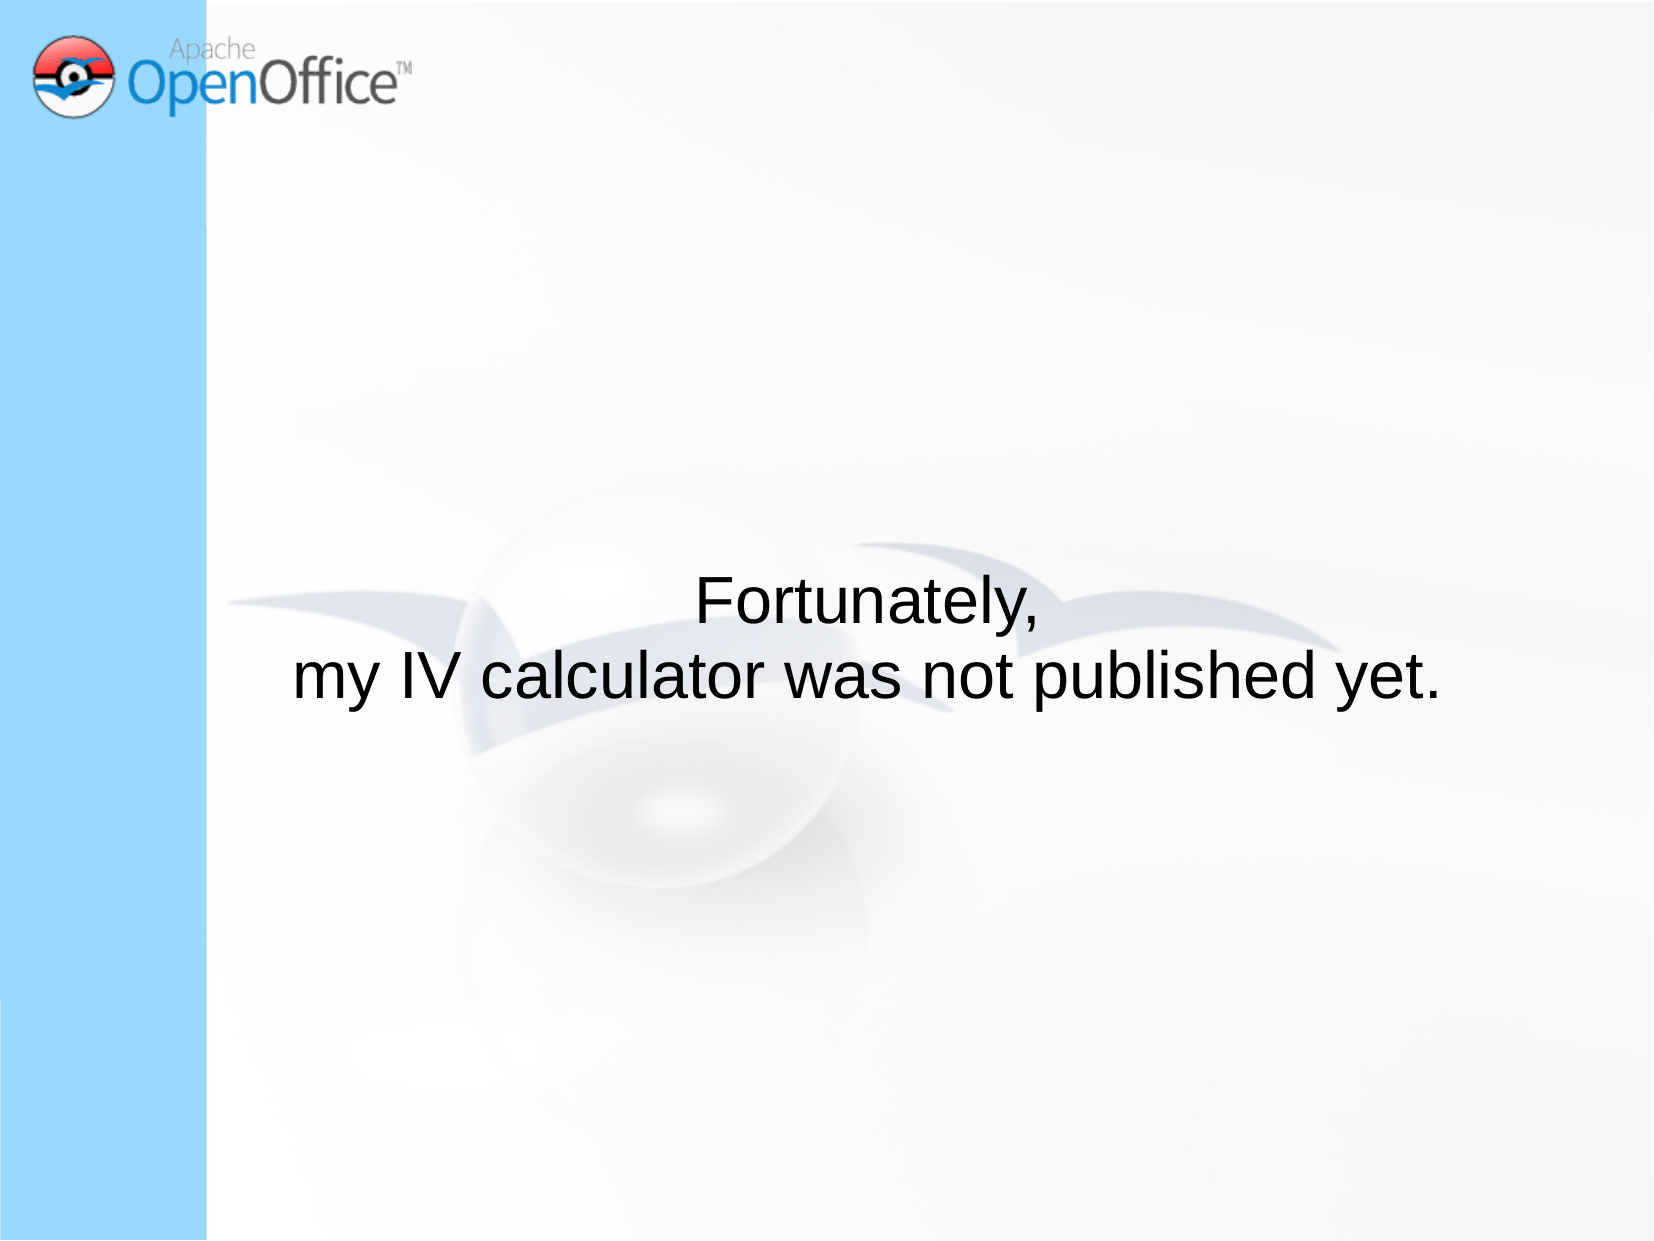

# Fortunately,
my IV calculator was not published yet.